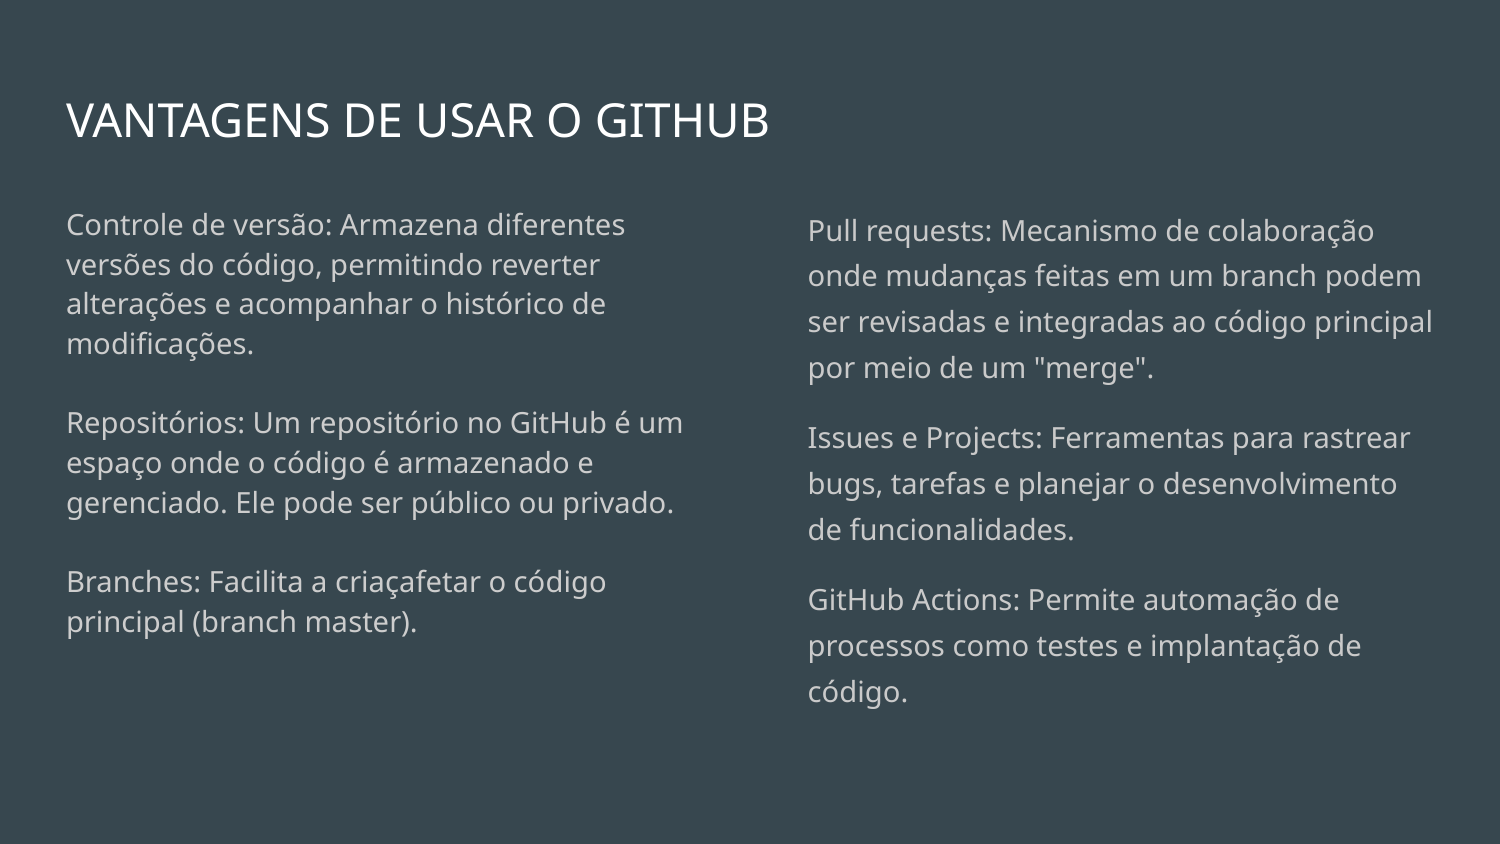

# VANTAGENS DE USAR O GITHUB
Controle de versão: Armazena diferentes versões do código, permitindo reverter alterações e acompanhar o histórico de modificações.
Repositórios: Um repositório no GitHub é um espaço onde o código é armazenado e gerenciado. Ele pode ser público ou privado.
Branches: Facilita a criaçafetar o código principal (branch master).
Pull requests: Mecanismo de colaboração onde mudanças feitas em um branch podem ser revisadas e integradas ao código principal por meio de um "merge".
Issues e Projects: Ferramentas para rastrear bugs, tarefas e planejar o desenvolvimento de funcionalidades.
GitHub Actions: Permite automação de processos como testes e implantação de código.